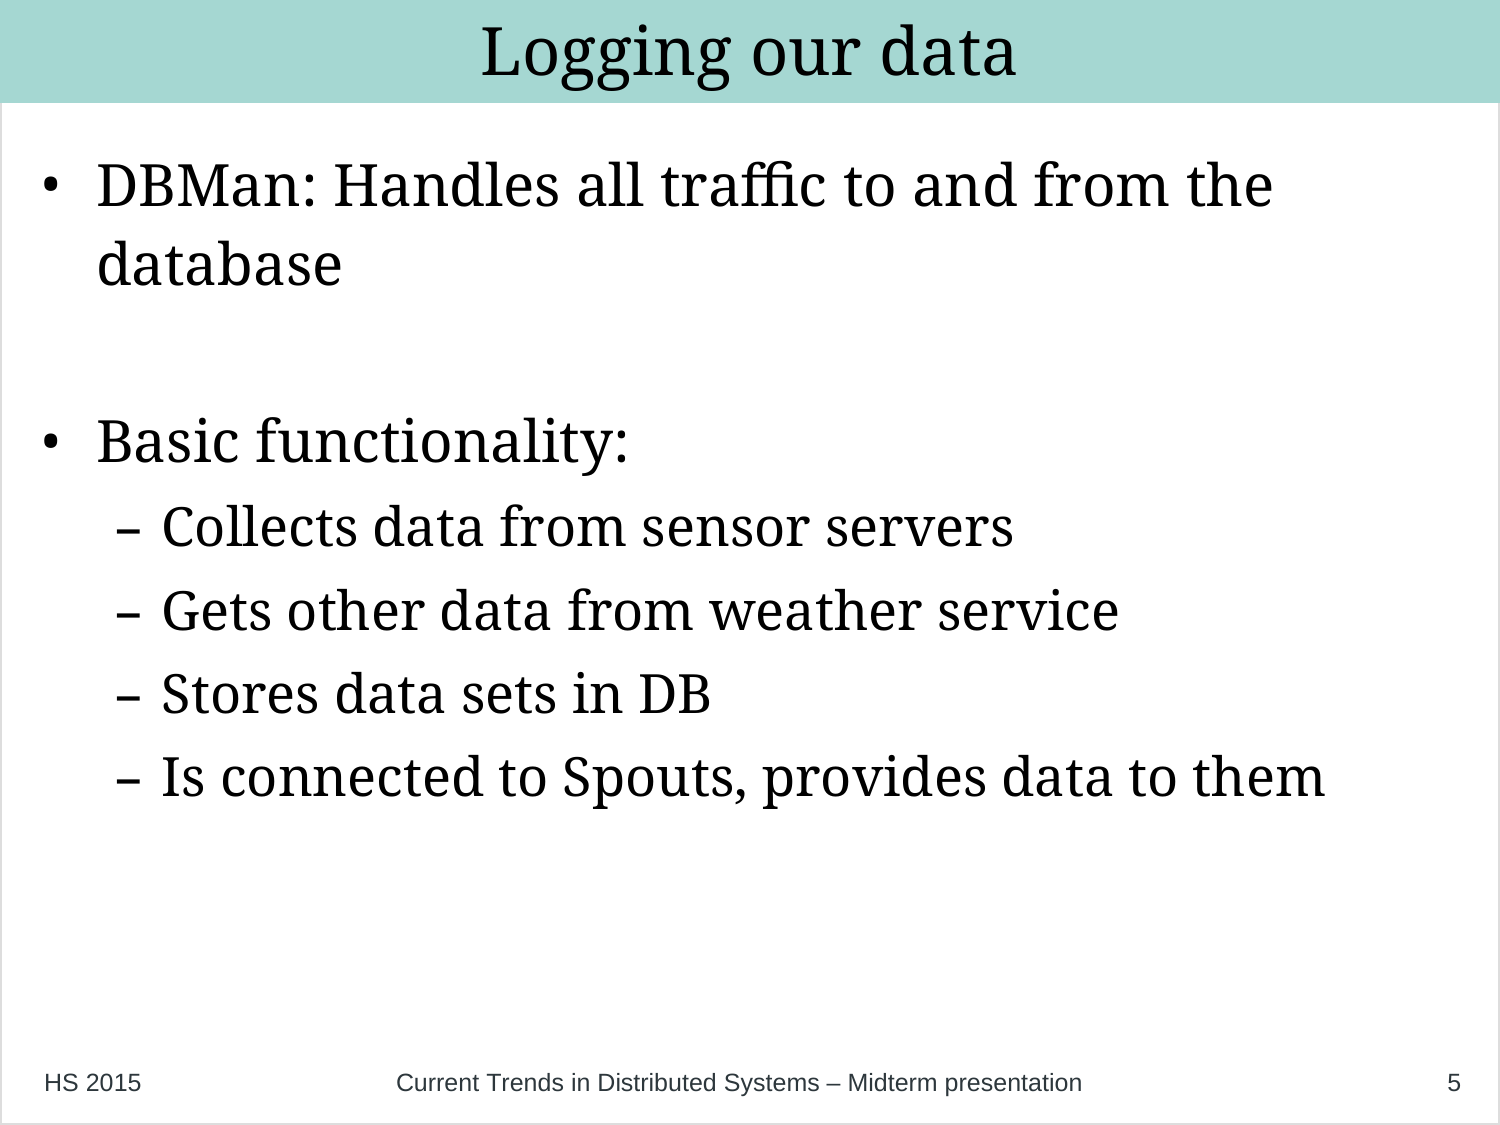

Logging our data
# DBMan: Handles all traffic to and from the database
Basic functionality:
Collects data from sensor servers
Gets other data from weather service
Stores data sets in DB
Is connected to Spouts, provides data to them
Current Trends in Distributed Systems – Midterm presentation
HS 2015